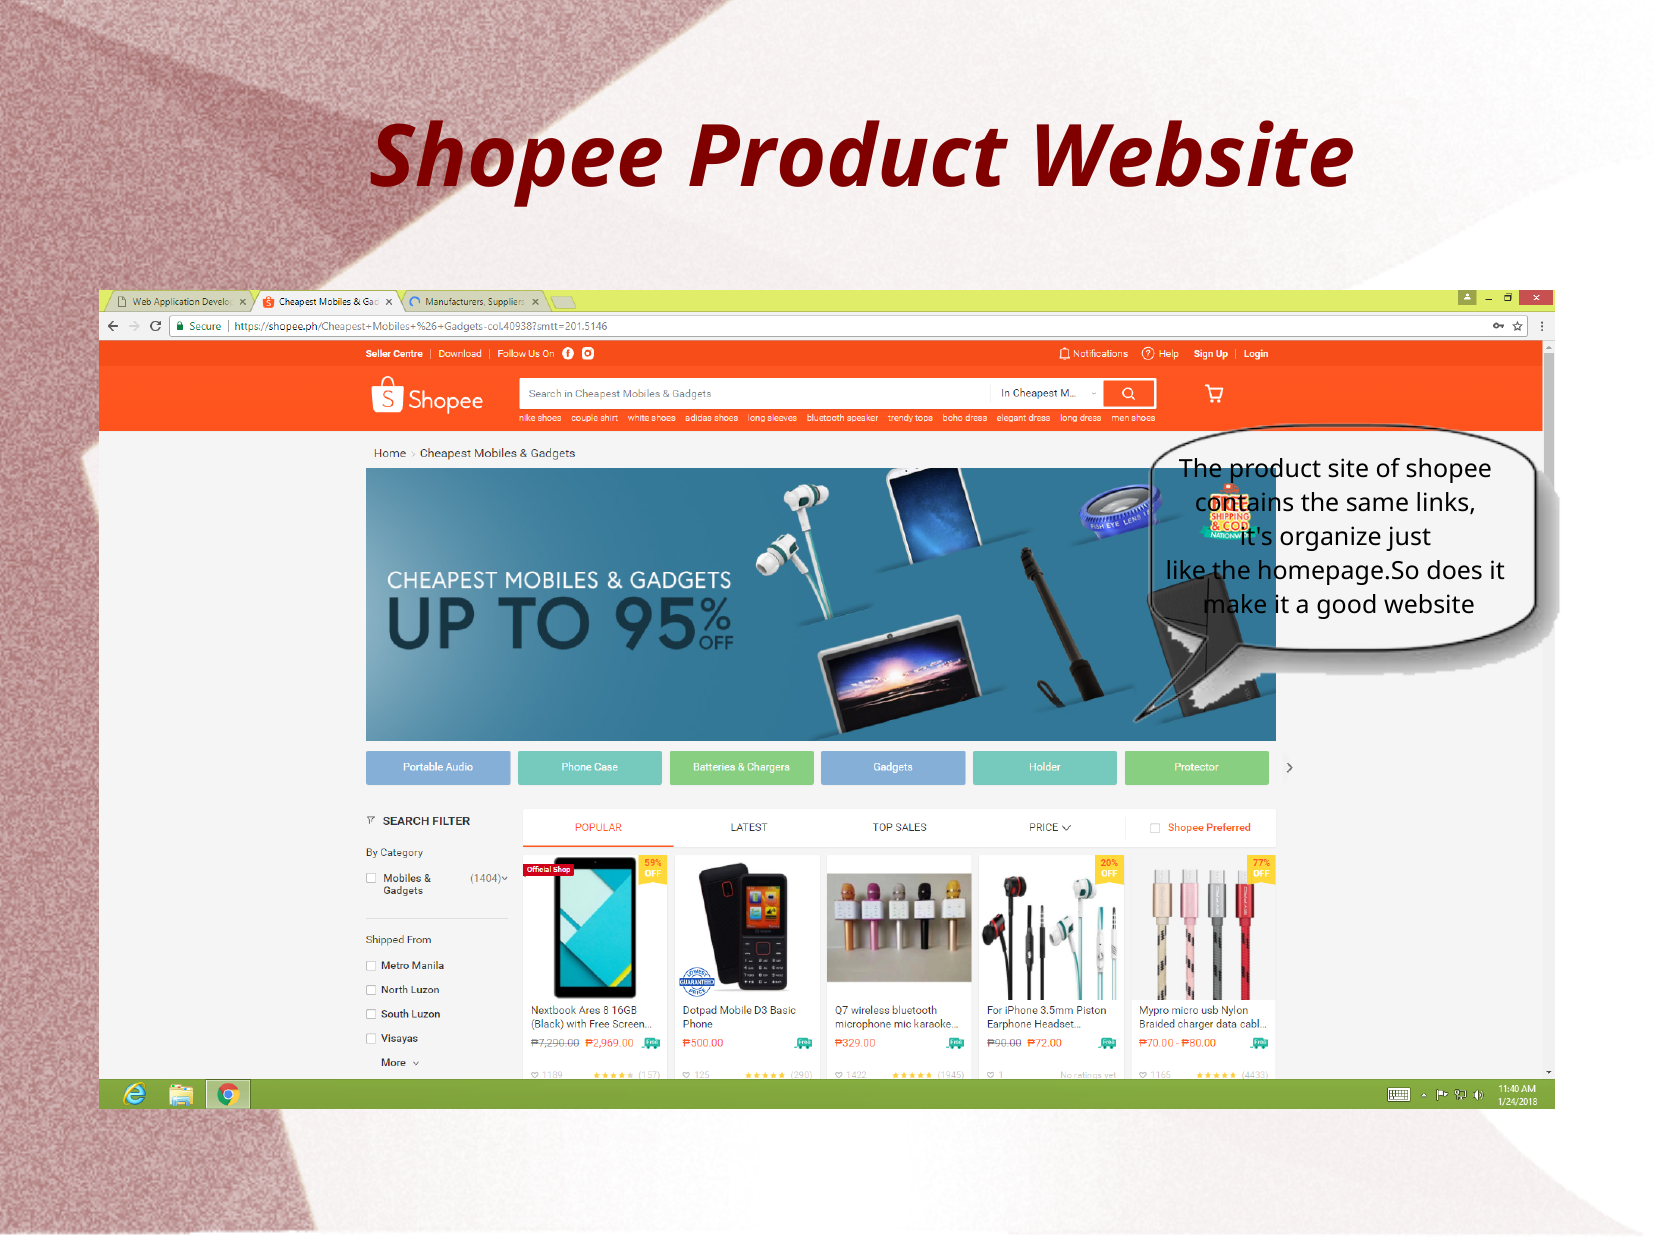

# Shopee Product Website
The product site of shopee
contains the same links,
it's organize just
like the homepage.So does it
make it a good website